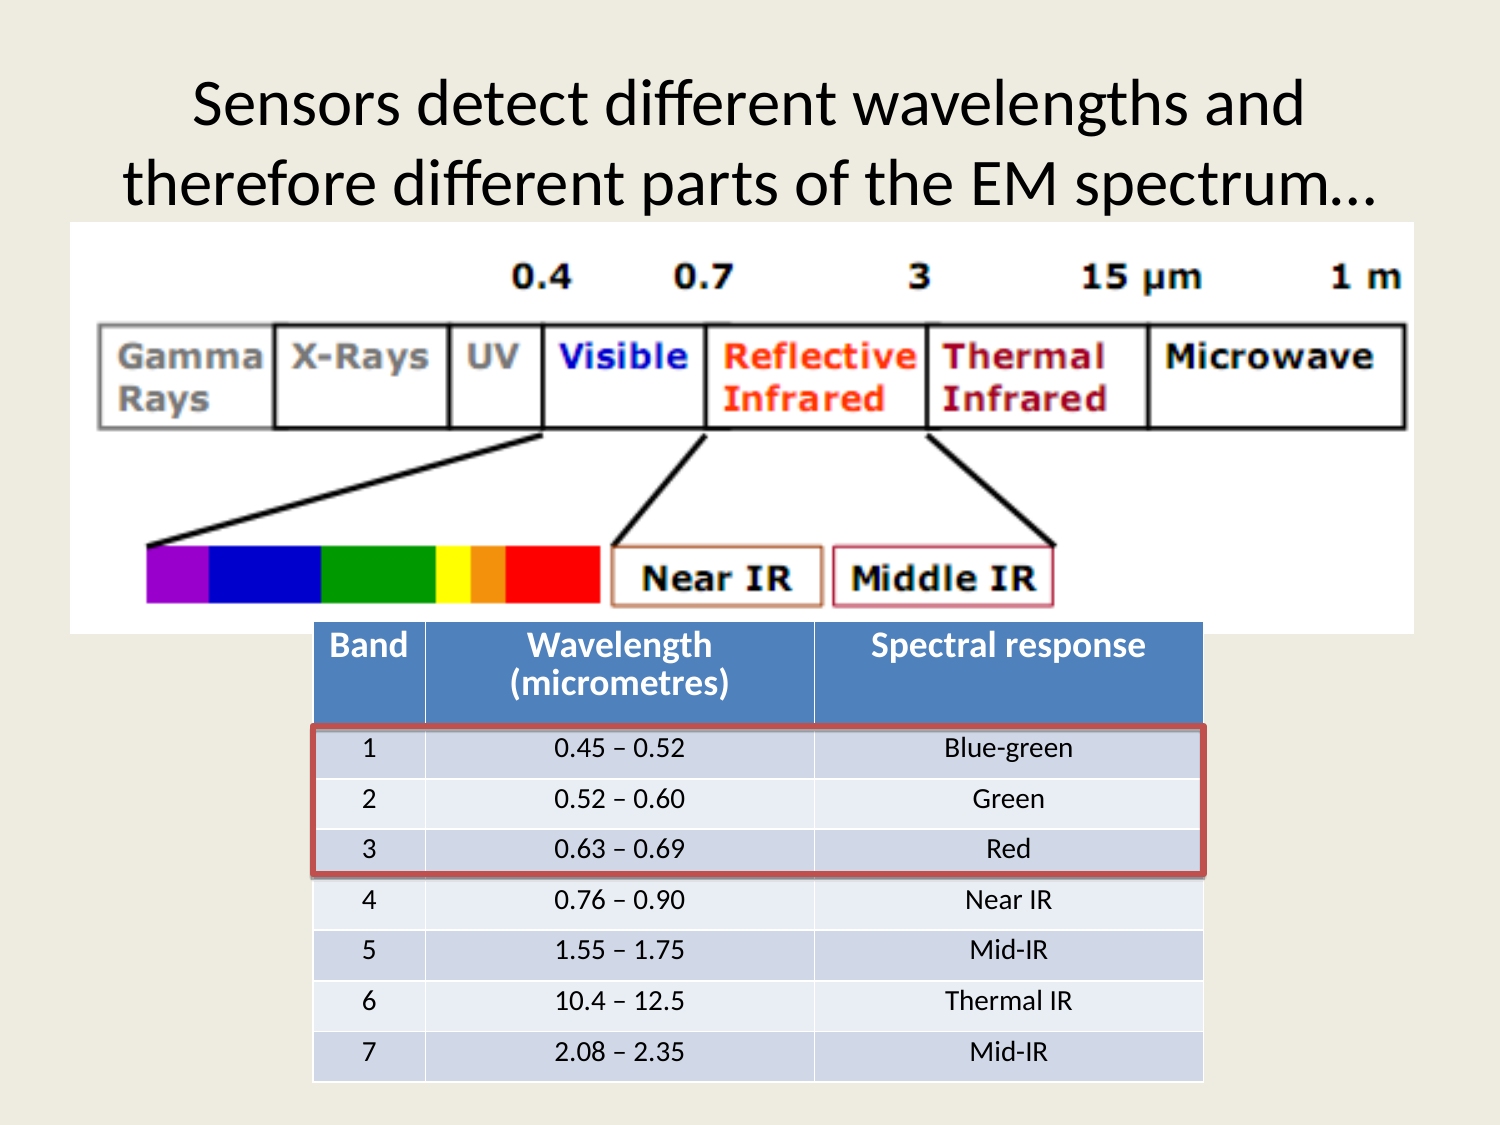

# Sensors detect different wavelengths and therefore different parts of the EM spectrum…
| Band | Wavelength (micrometres) | Spectral response |
| --- | --- | --- |
| 1 | 0.45 – 0.52 | Blue-green |
| 2 | 0.52 – 0.60 | Green |
| 3 | 0.63 – 0.69 | Red |
| 4 | 0.76 – 0.90 | Near IR |
| 5 | 1.55 – 1.75 | Mid-IR |
| 6 | 10.4 – 12.5 | Thermal IR |
| 7 | 2.08 – 2.35 | Mid-IR |